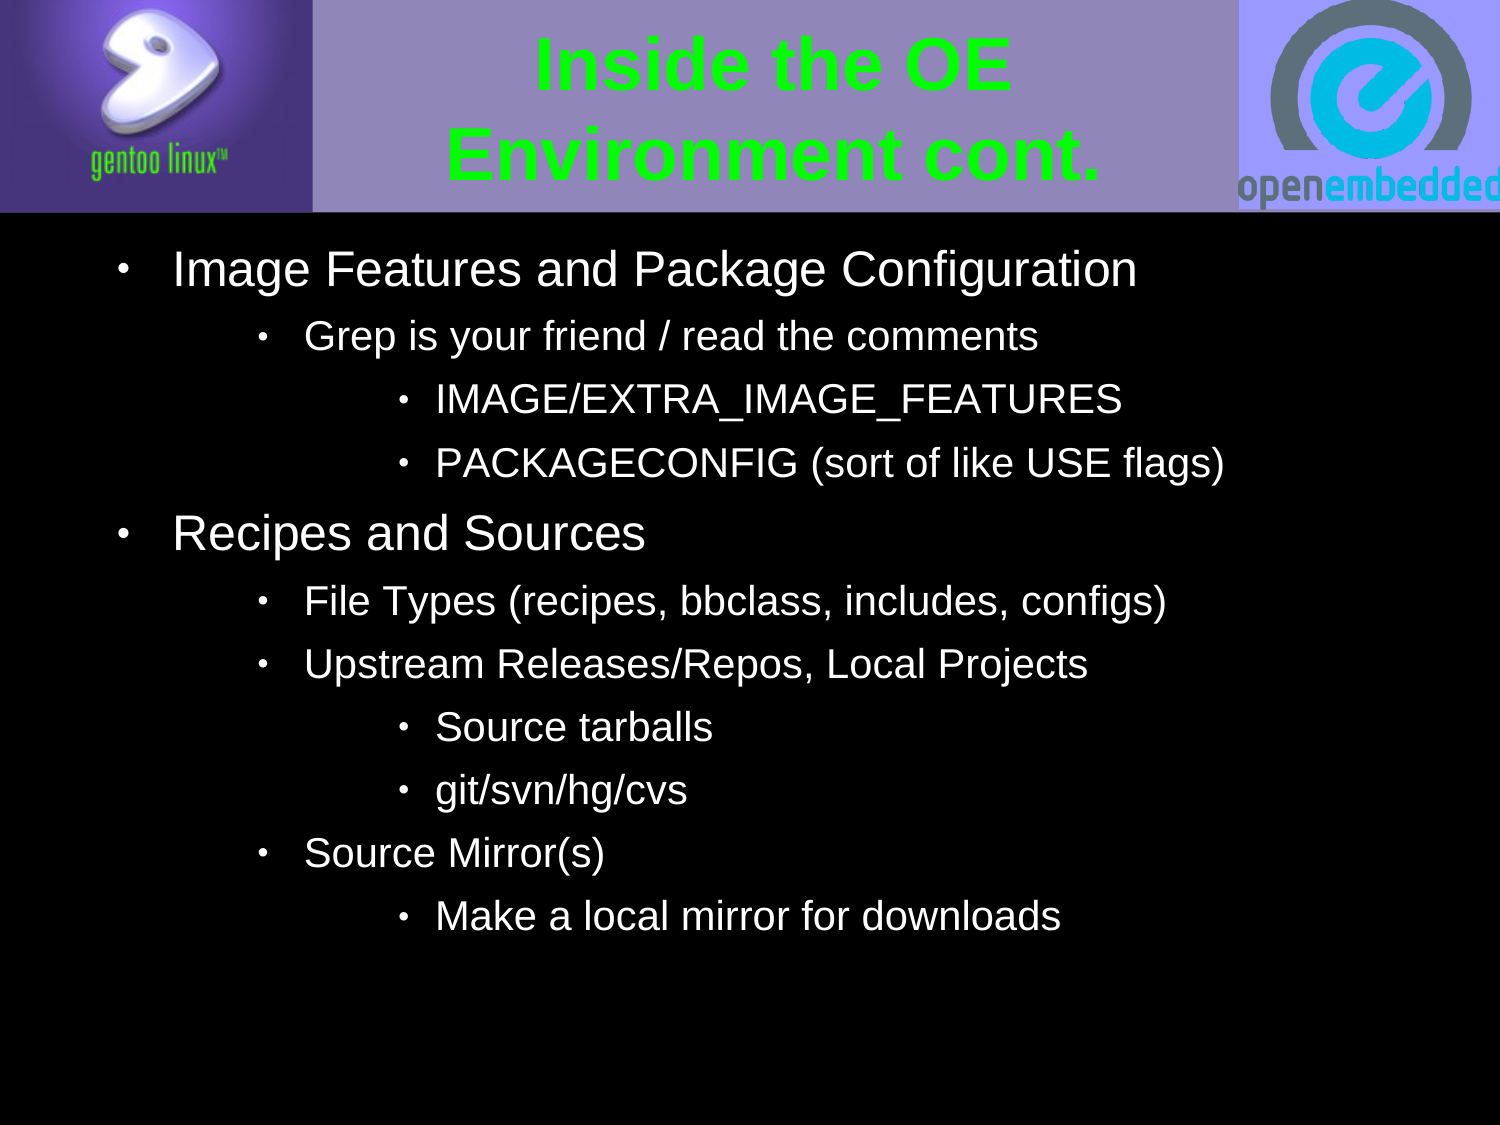

# Inside the OE Environment cont.
Image Features and Package Configuration
Grep is your friend / read the comments
IMAGE/EXTRA_IMAGE_FEATURES
PACKAGECONFIG (sort of like USE flags)
Recipes and Sources
File Types (recipes, bbclass, includes, configs)
Upstream Releases/Repos, Local Projects
Source tarballs
git/svn/hg/cvs
Source Mirror(s)
Make a local mirror for downloads